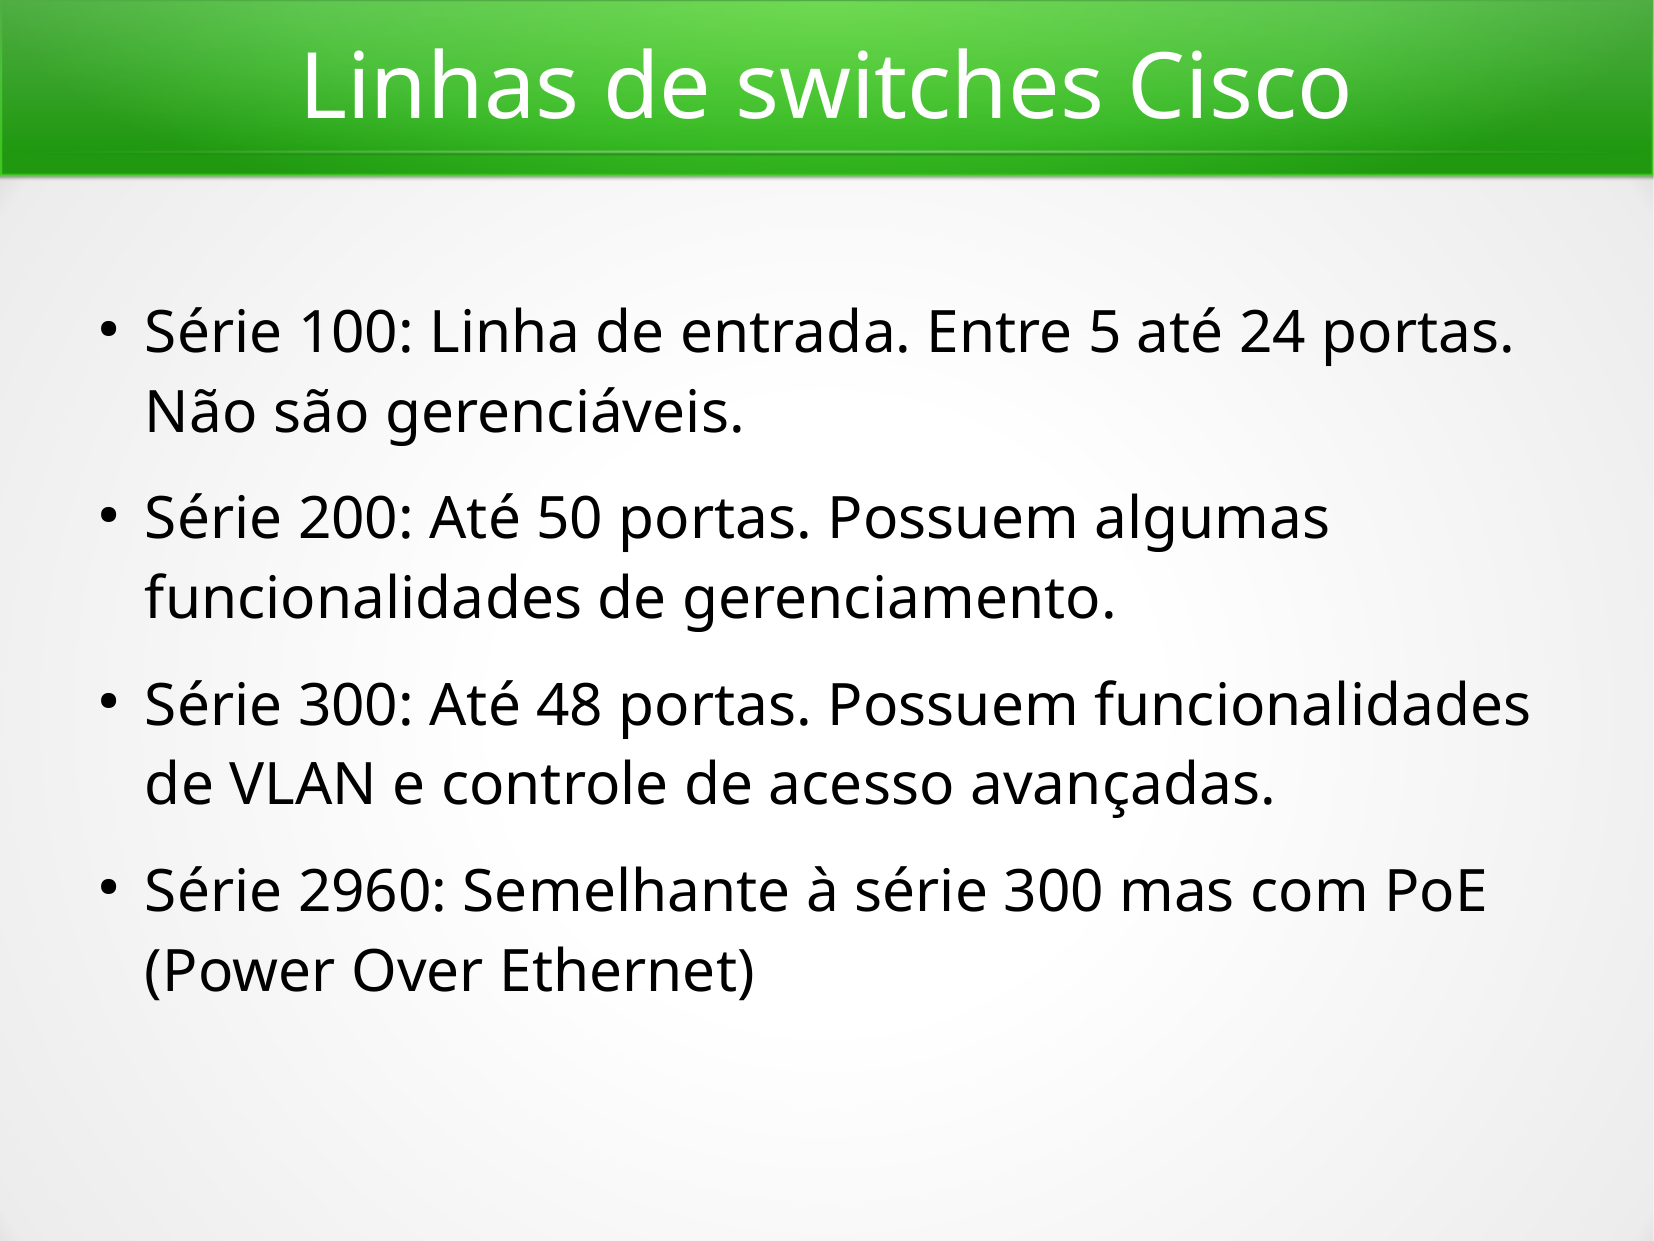

# Linhas de switches Cisco
Série 100: Linha de entrada. Entre 5 até 24 portas. Não são gerenciáveis.
Série 200: Até 50 portas. Possuem algumas funcionalidades de gerenciamento.
Série 300: Até 48 portas. Possuem funcionalidades de VLAN e controle de acesso avançadas.
Série 2960: Semelhante à série 300 mas com PoE (Power Over Ethernet)